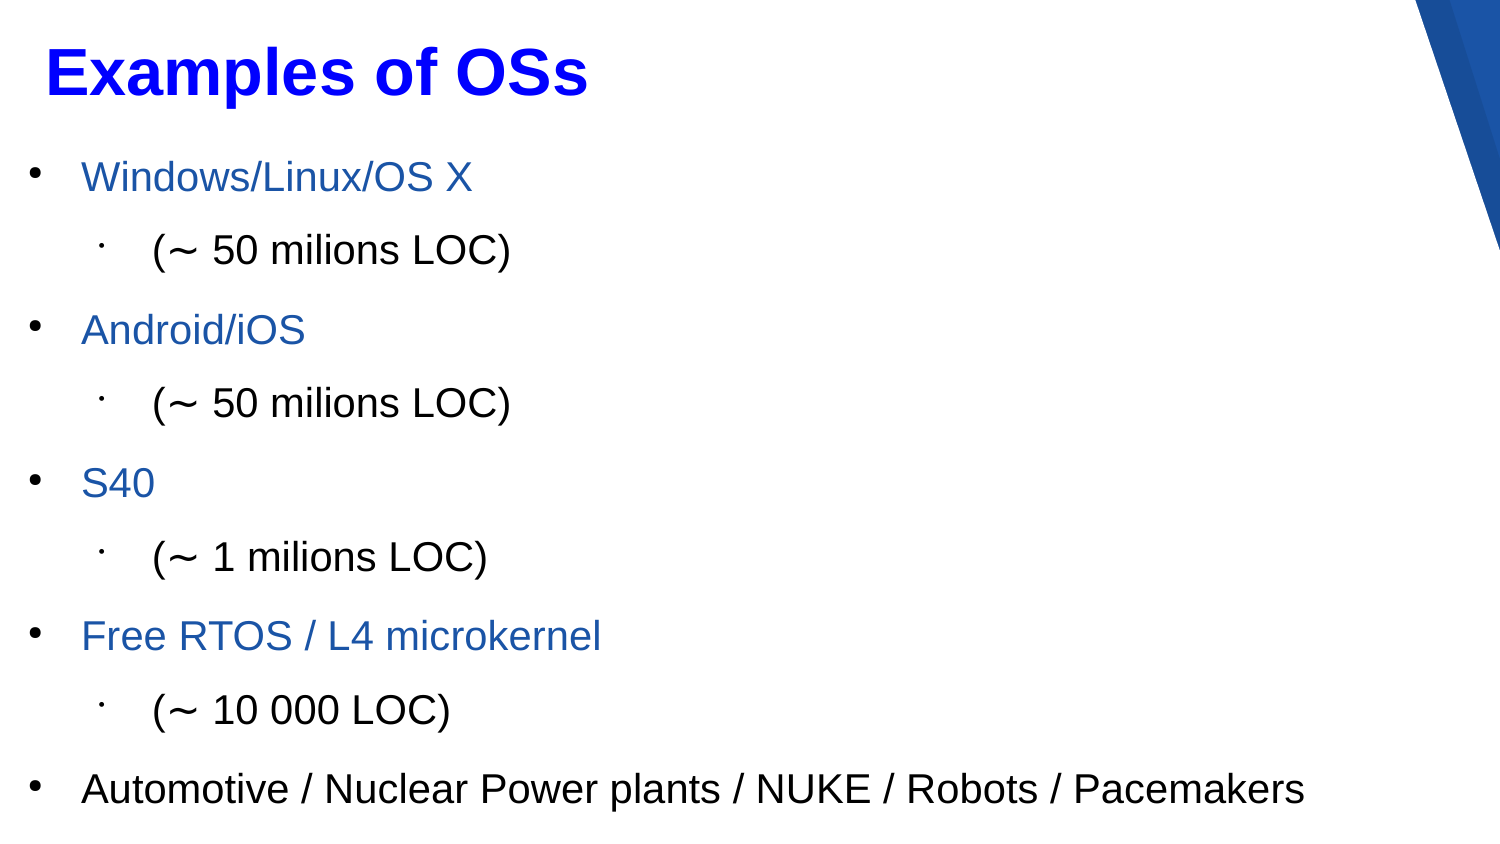

# Examples of OSs
Windows/Linux/OS X
(∼ 50 milions LOC)
Android/iOS
(∼ 50 milions LOC)
S40
(∼ 1 milions LOC)
Free RTOS / L4 microkernel
(∼ 10 000 LOC)
Automotive / Nuclear Power plants / NUKE / Robots / Pacemakers
Software engineer – Pisa
11 years
7-15 employees
J2EE applications
Enterprise application integration
3D scientific applications